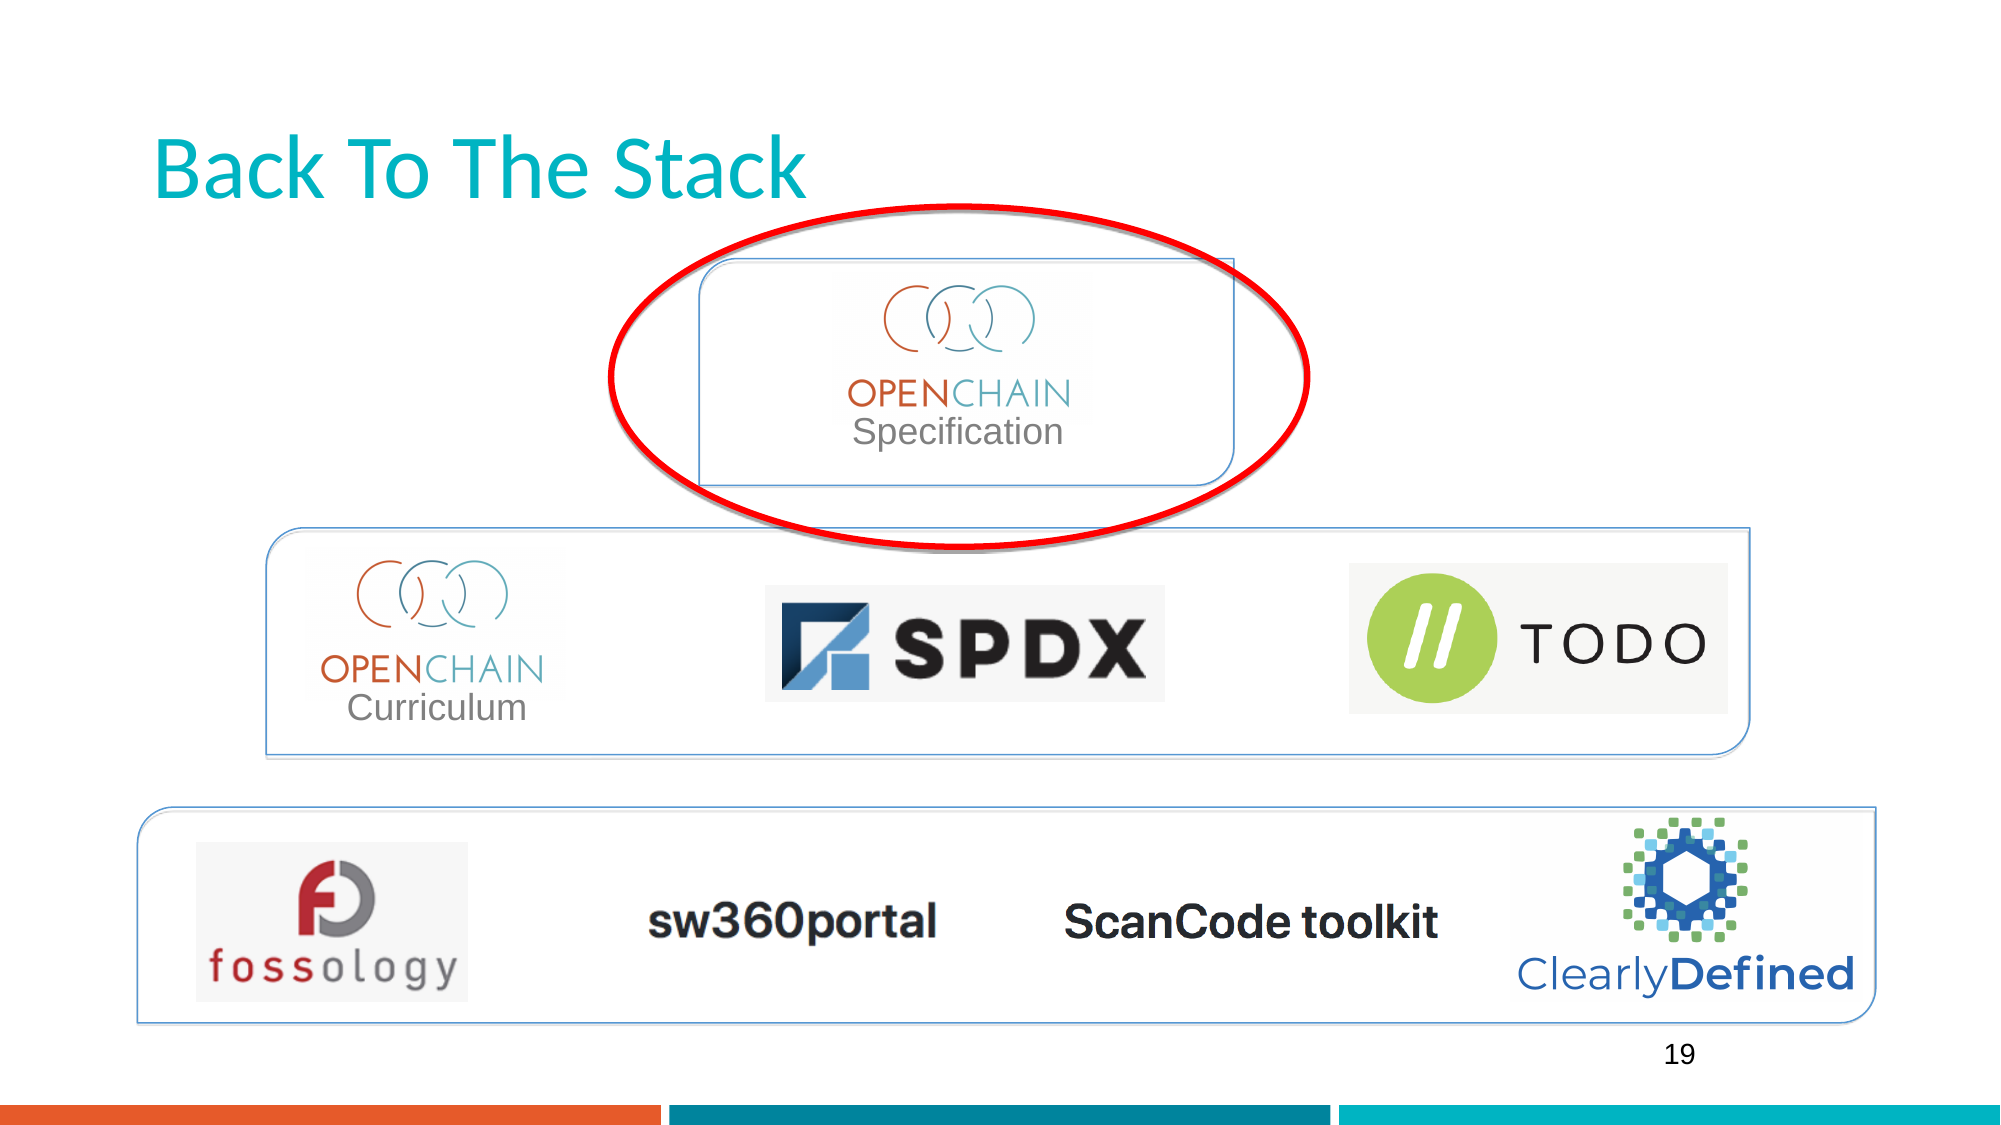

# Back To The Stack
Specification
Curriculum